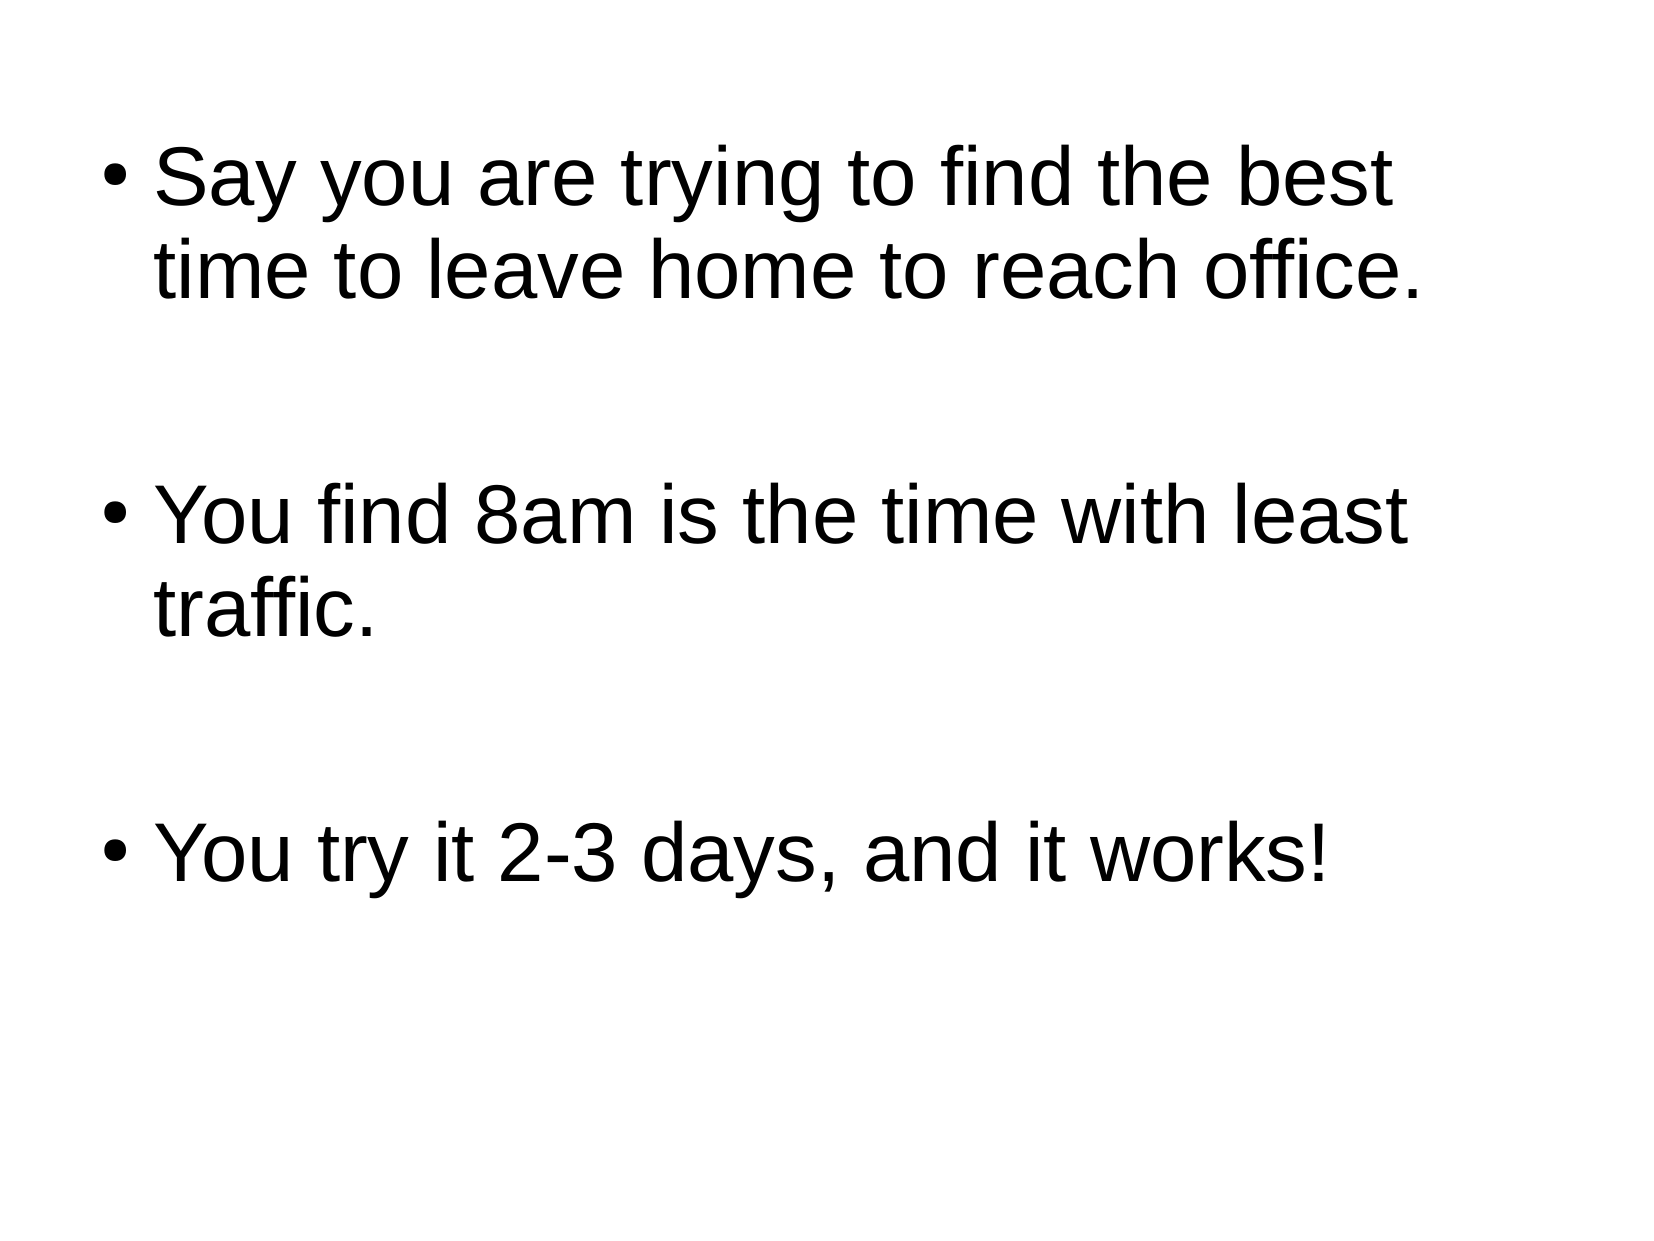

# Say you are trying to find the best time to leave home to reach office.
You find 8am is the time with least traffic.
You try it 2-3 days, and it works!